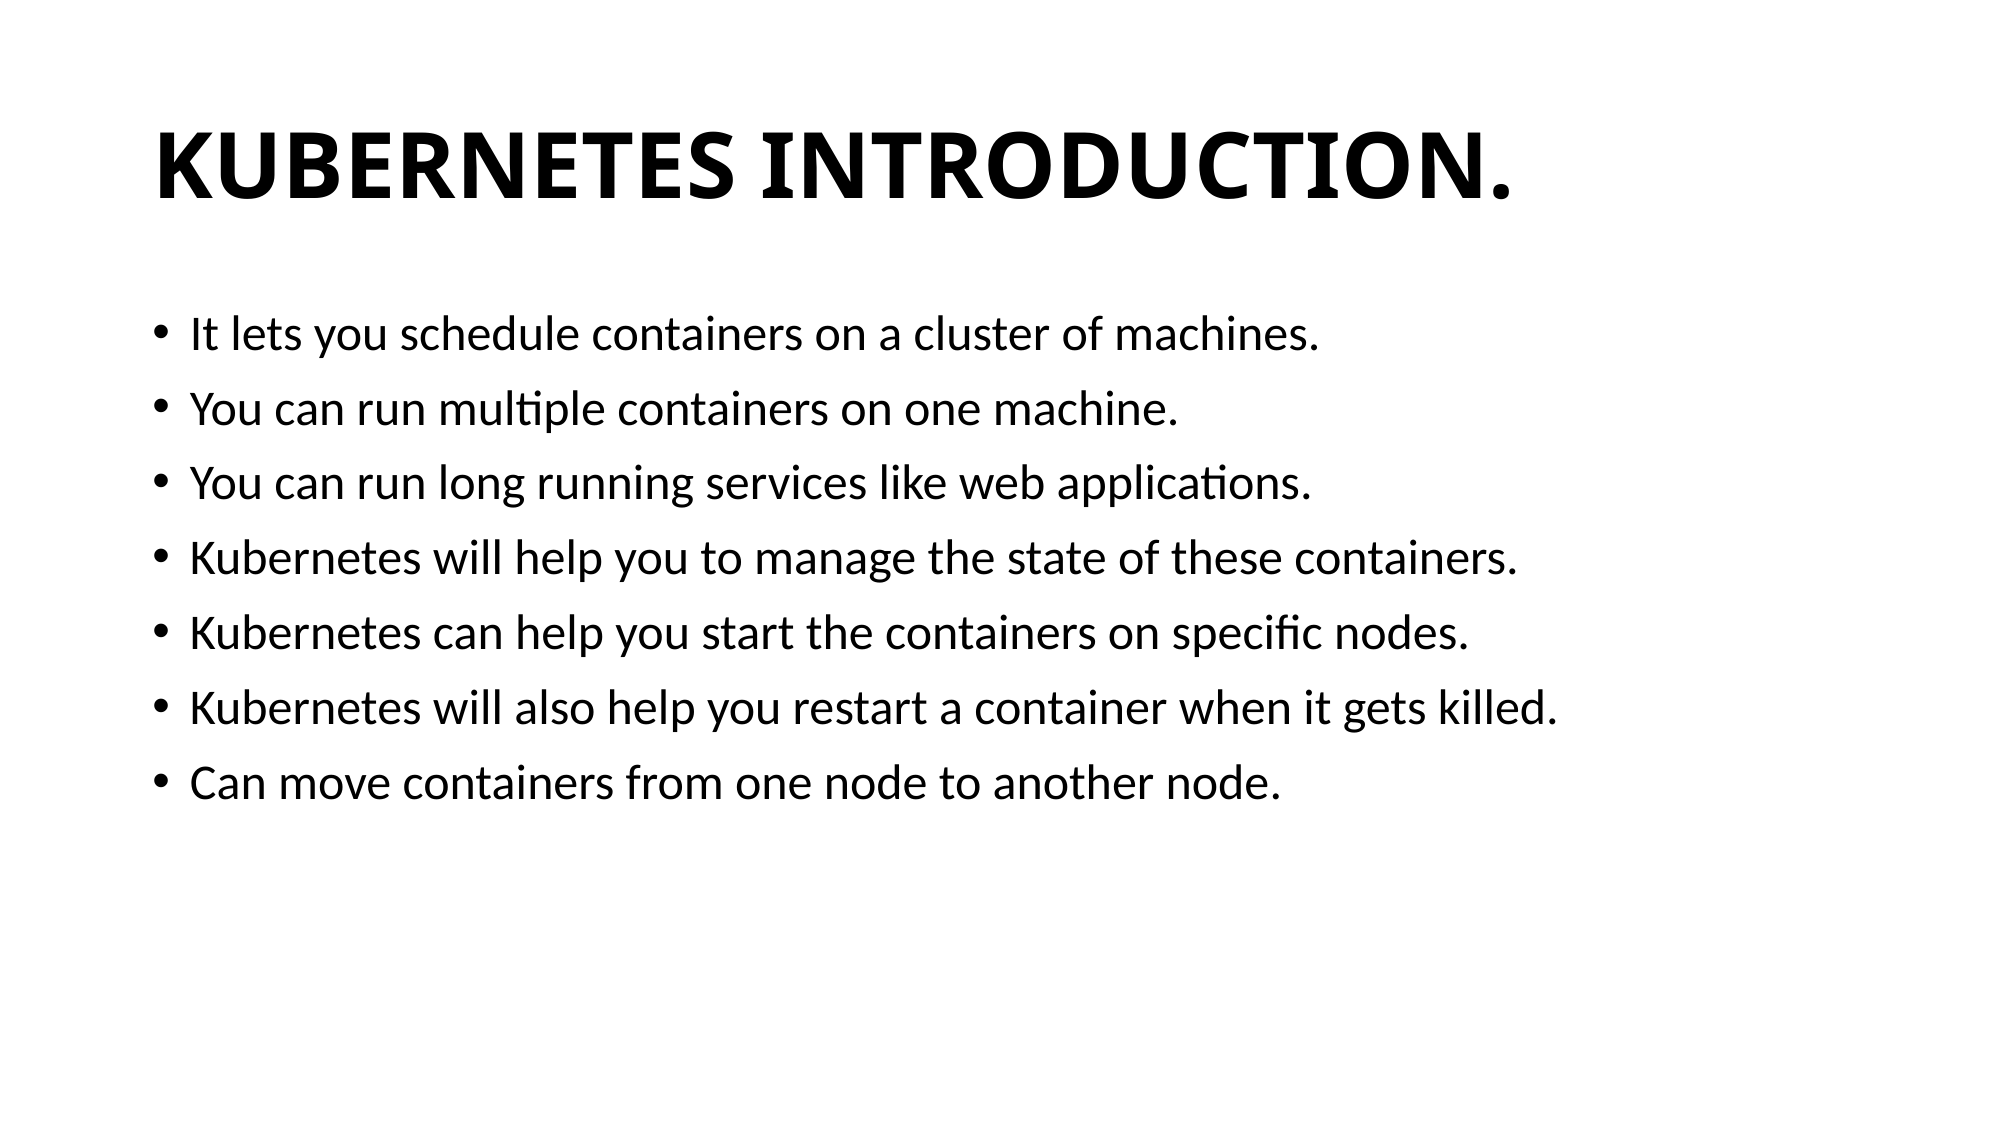

# KUBERNETES INTRODUCTION.
It lets you schedule containers on a cluster of machines.
You can run multiple containers on one machine.
You can run long running services like web applications.
Kubernetes will help you to manage the state of these containers.
Kubernetes can help you start the containers on specific nodes.
Kubernetes will also help you restart a container when it gets killed.
Can move containers from one node to another node.